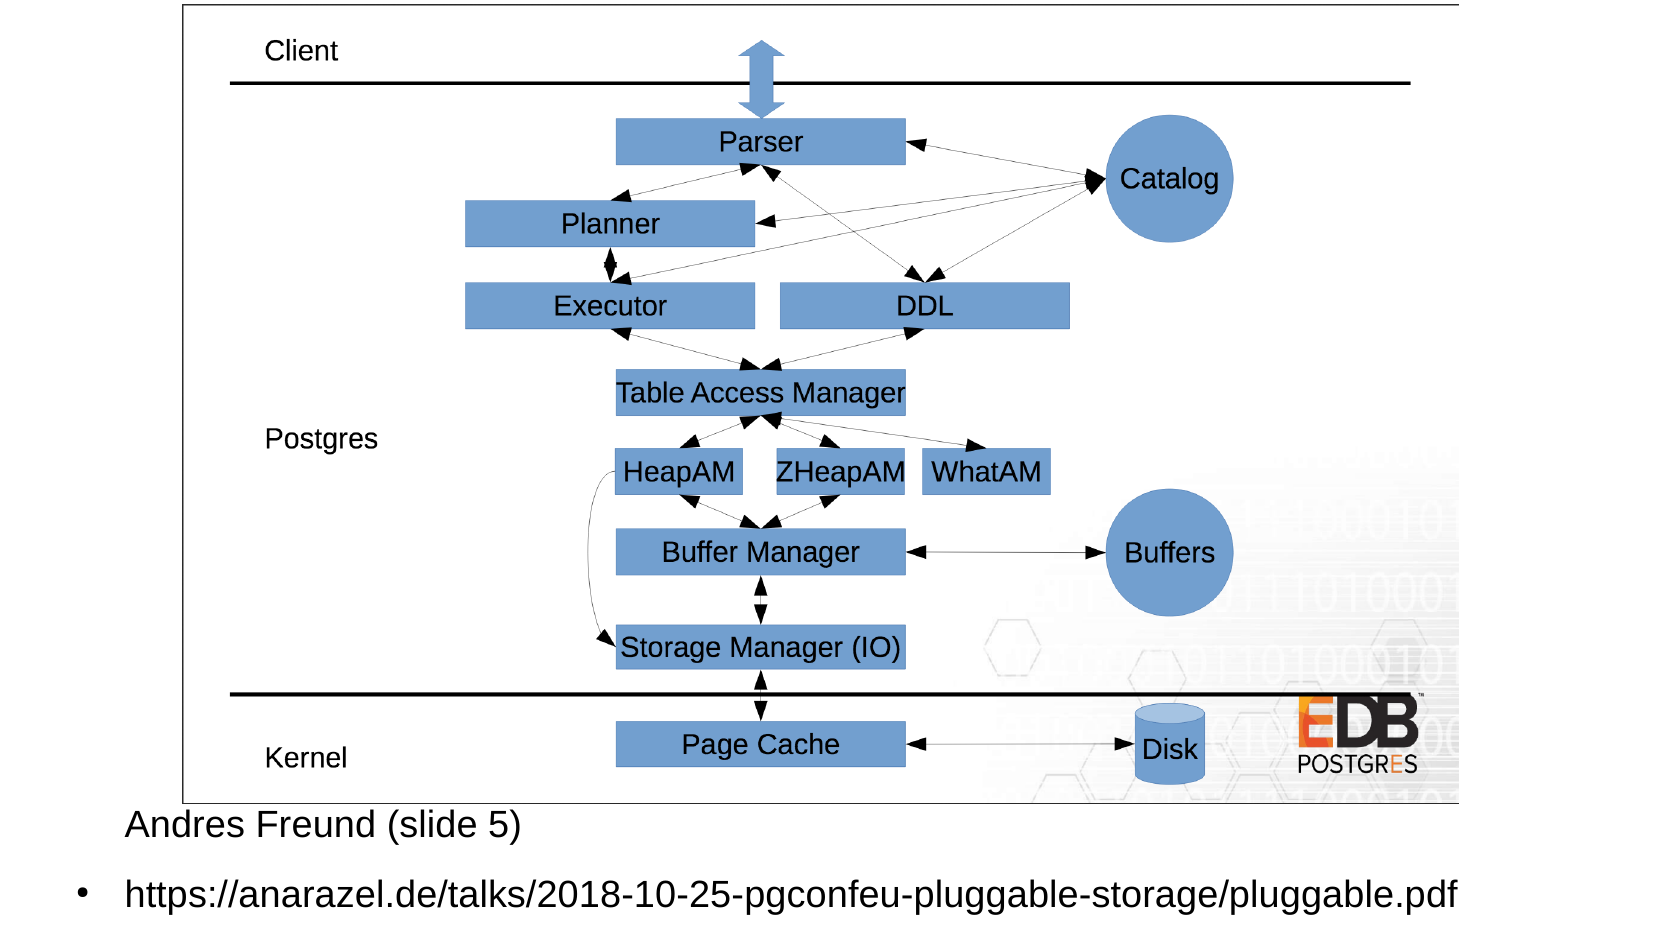

# Table Access Methods - 2
Andres Freund (slide 5)
https://anarazel.de/talks/2018-10-25-pgconfeu-pluggable-storage/pluggable.pdf